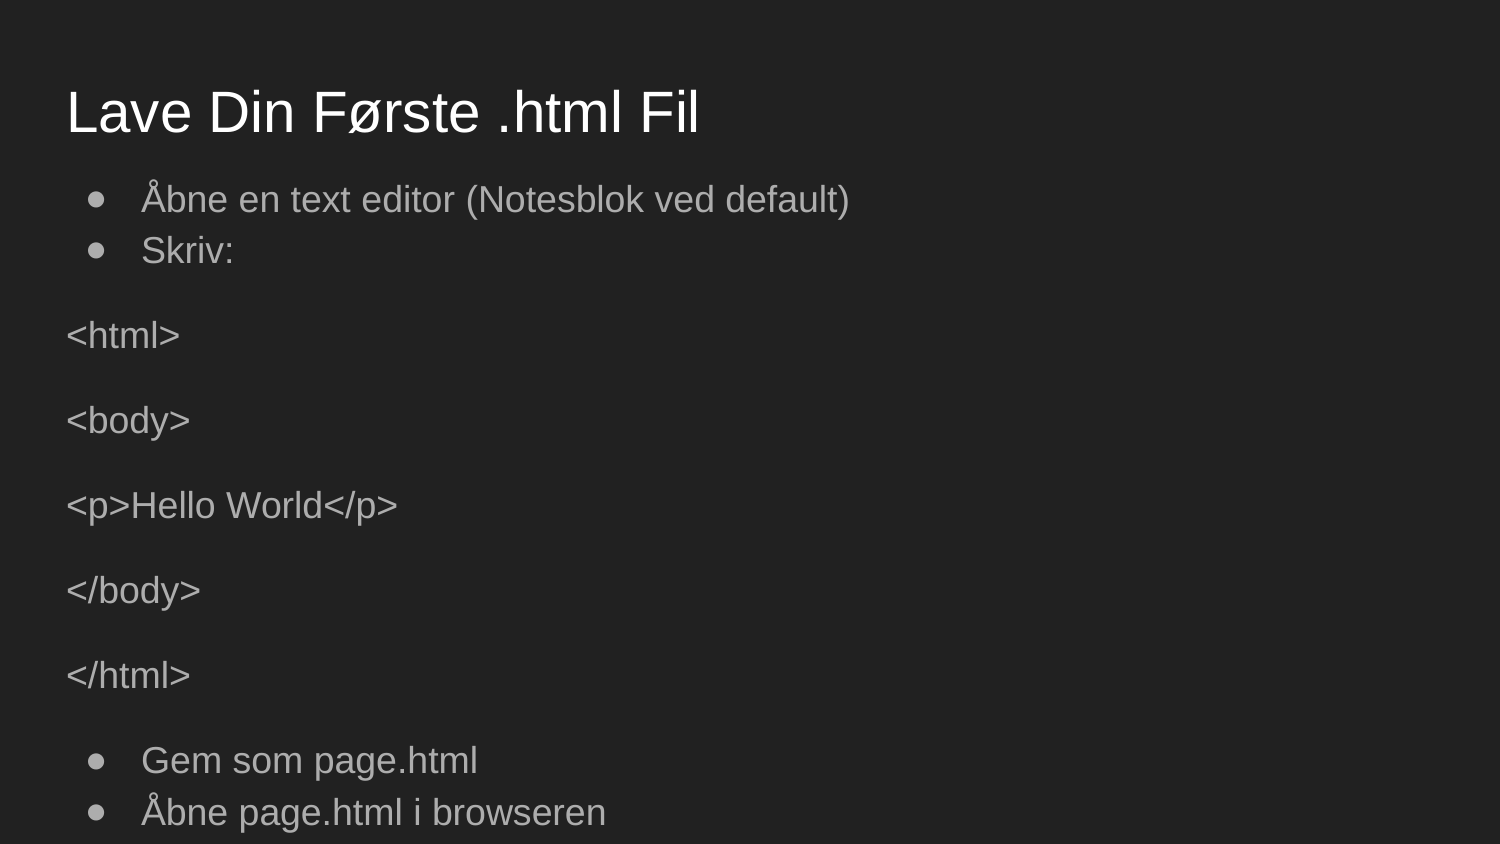

# Lave Din Første .html Fil
Åbne en text editor (Notesblok ved default)
Skriv:
<html>
<body>
<p>Hello World</p>
</body>
</html>
Gem som page.html
Åbne page.html i browseren